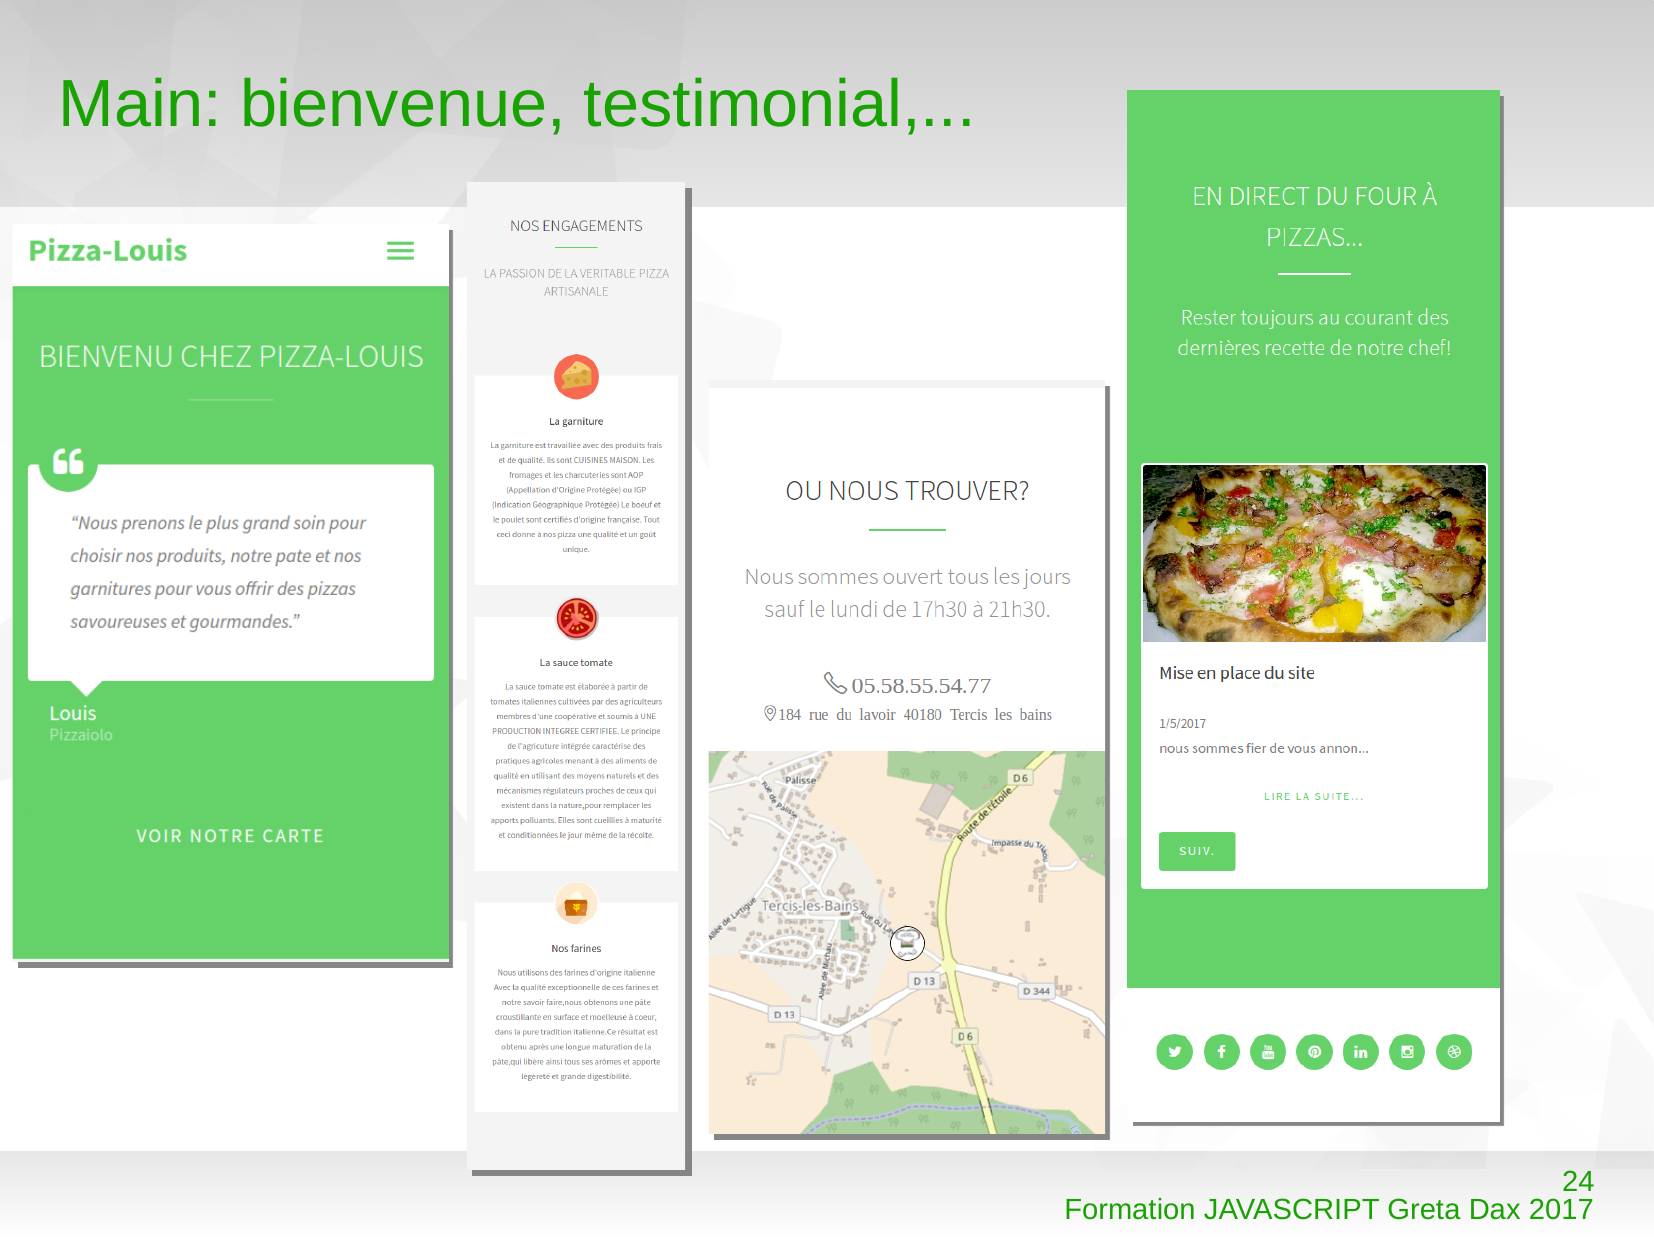

# Main: bienvenue, testimonial,...
24
Formation JAVASCRIPT Greta Dax 2017